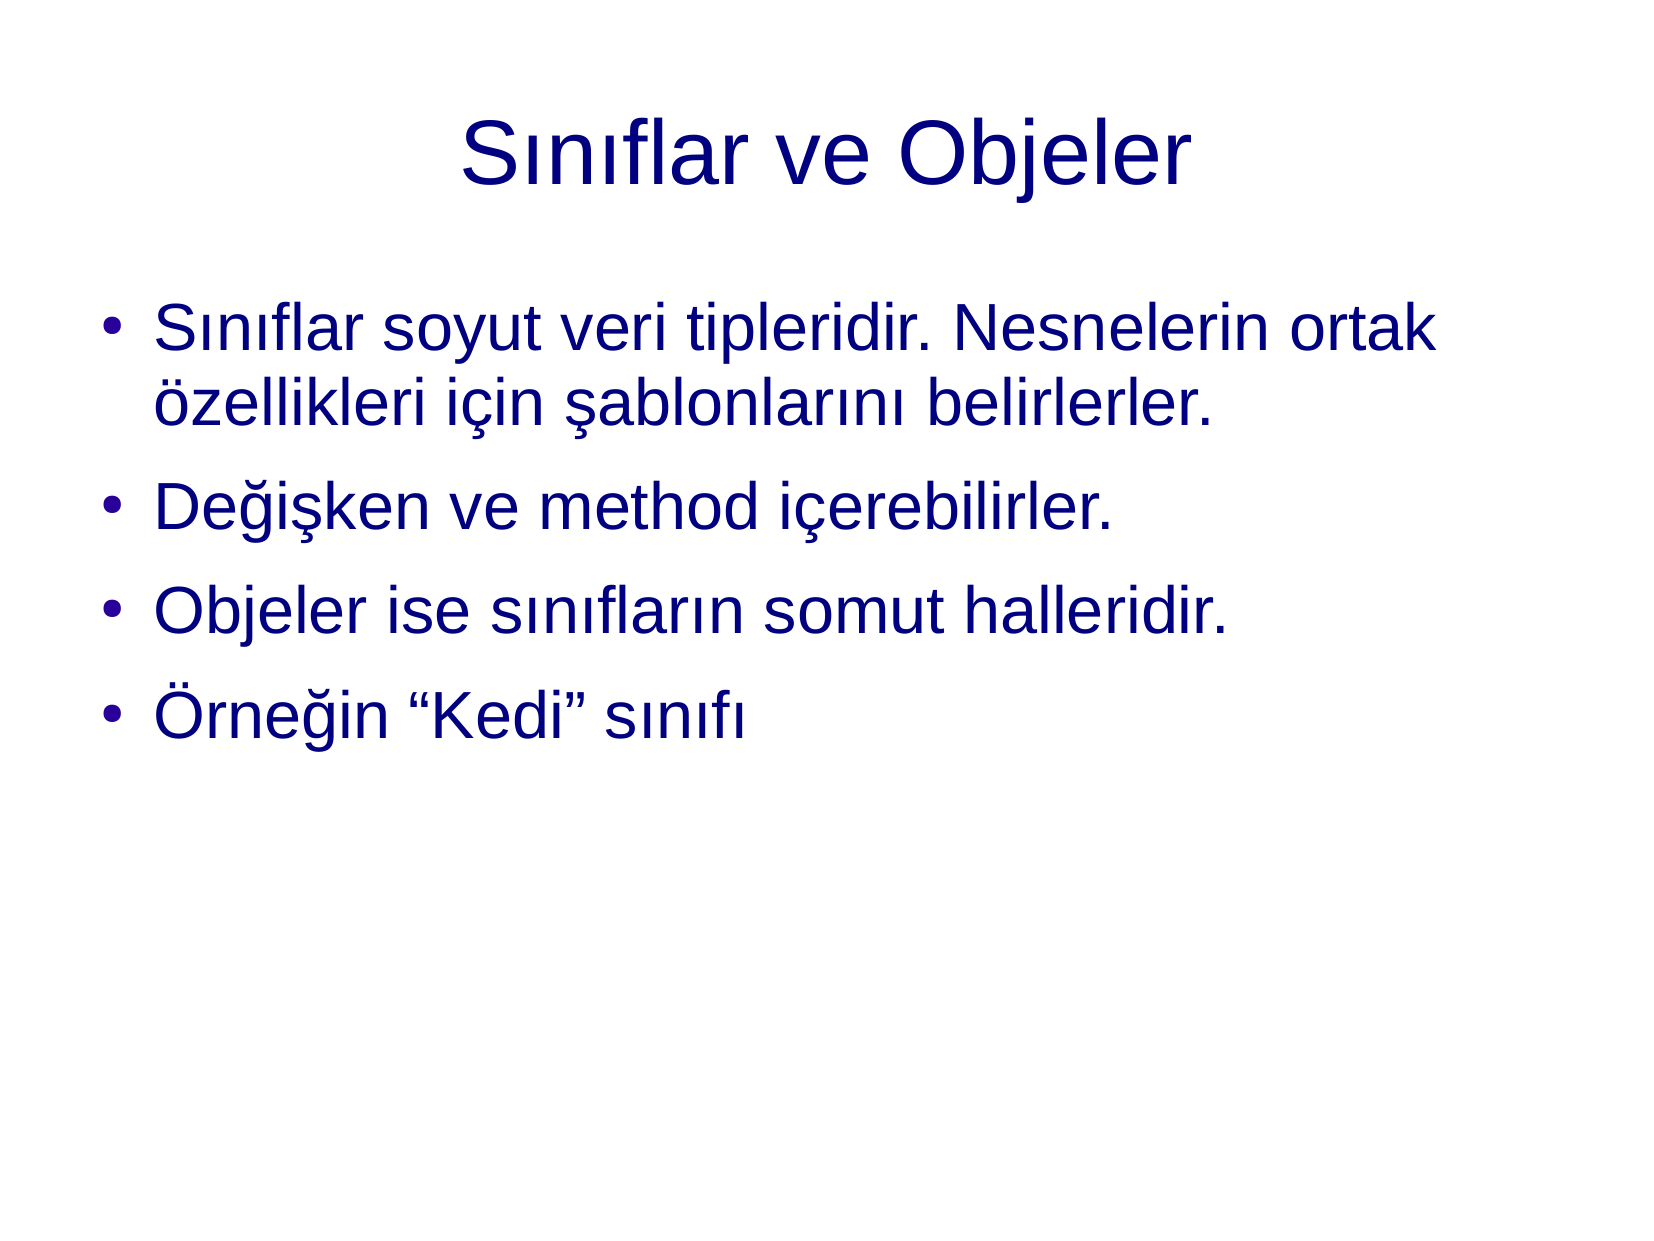

# Sınıflar ve Objeler
Sınıflar soyut veri tipleridir. Nesnelerin ortak özellikleri için şablonlarını belirlerler.
Değişken ve method içerebilirler.
Objeler ise sınıfların somut halleridir.
Örneğin “Kedi” sınıfı